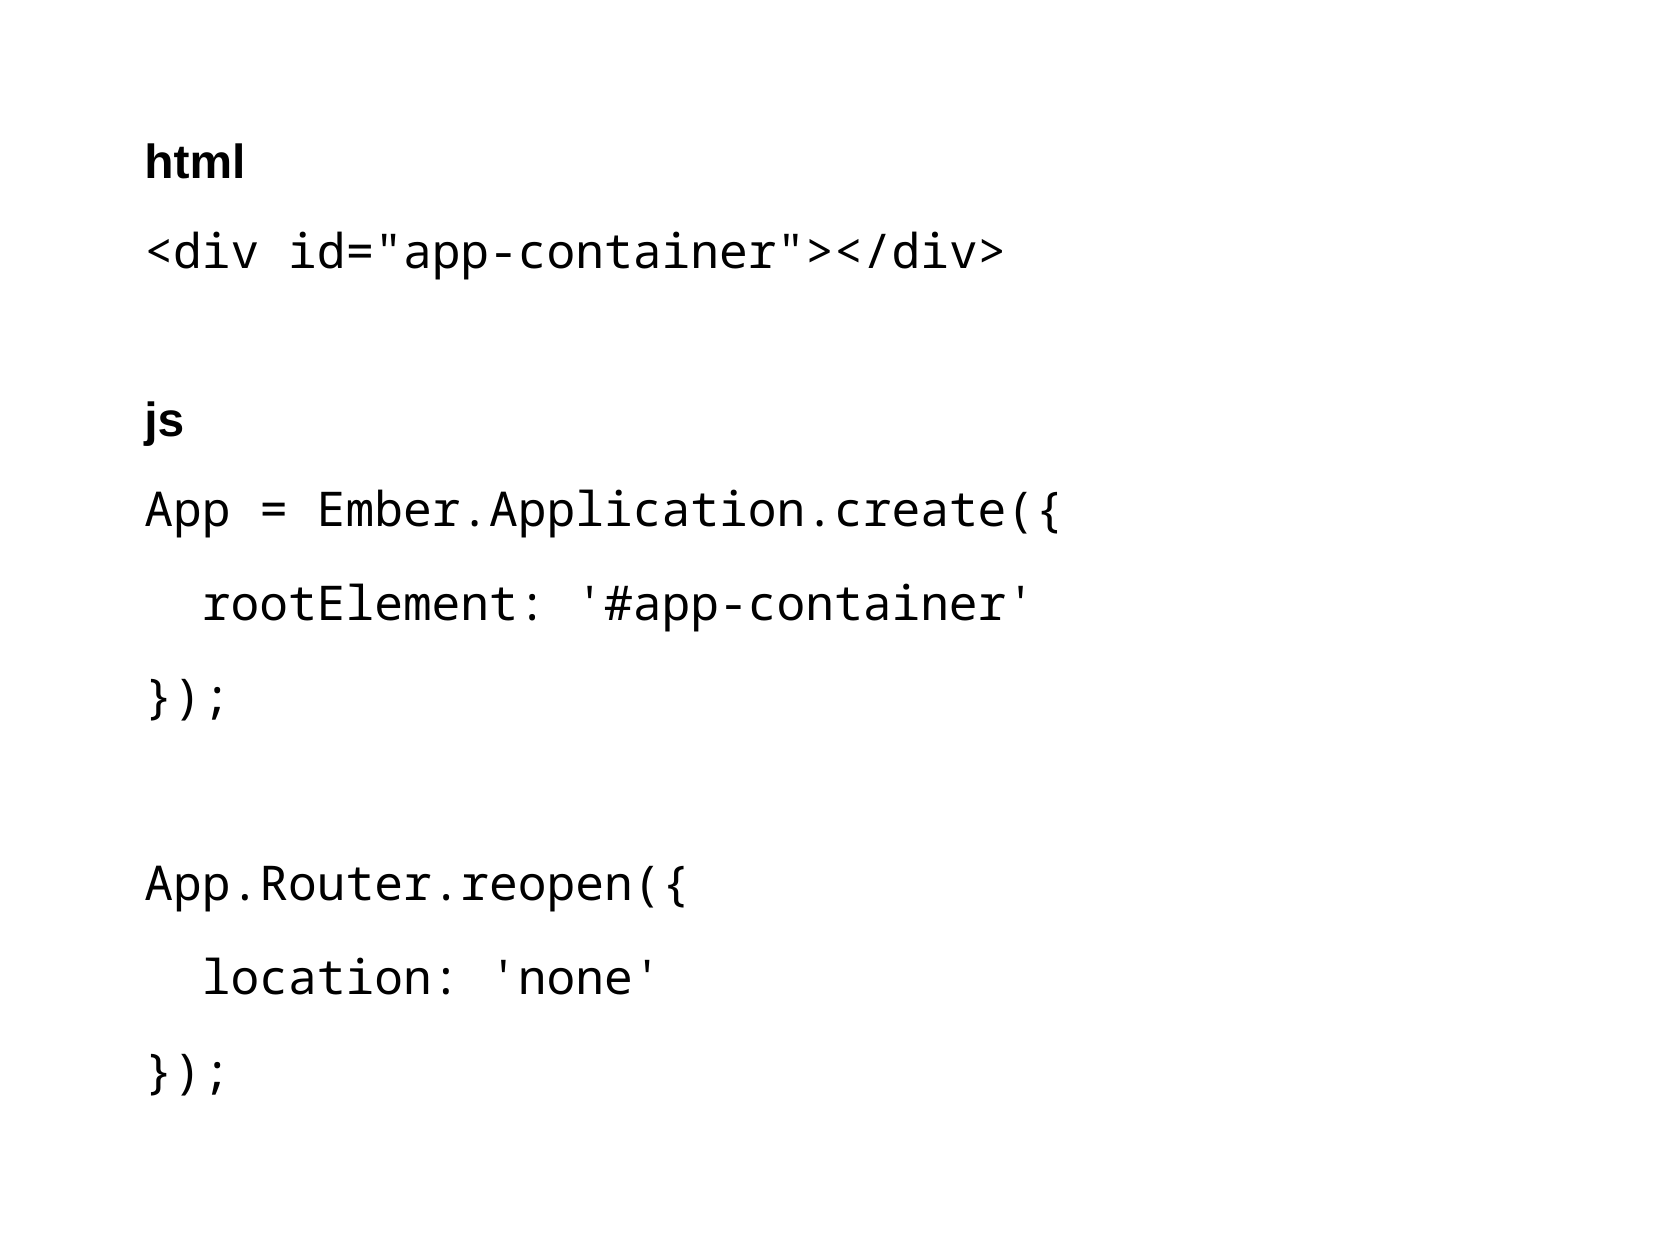

# html
<div id="app-container"></div>
js
App = Ember.Application.create({
 rootElement: '#app-container'
});
App.Router.reopen({
 location: 'none'
});